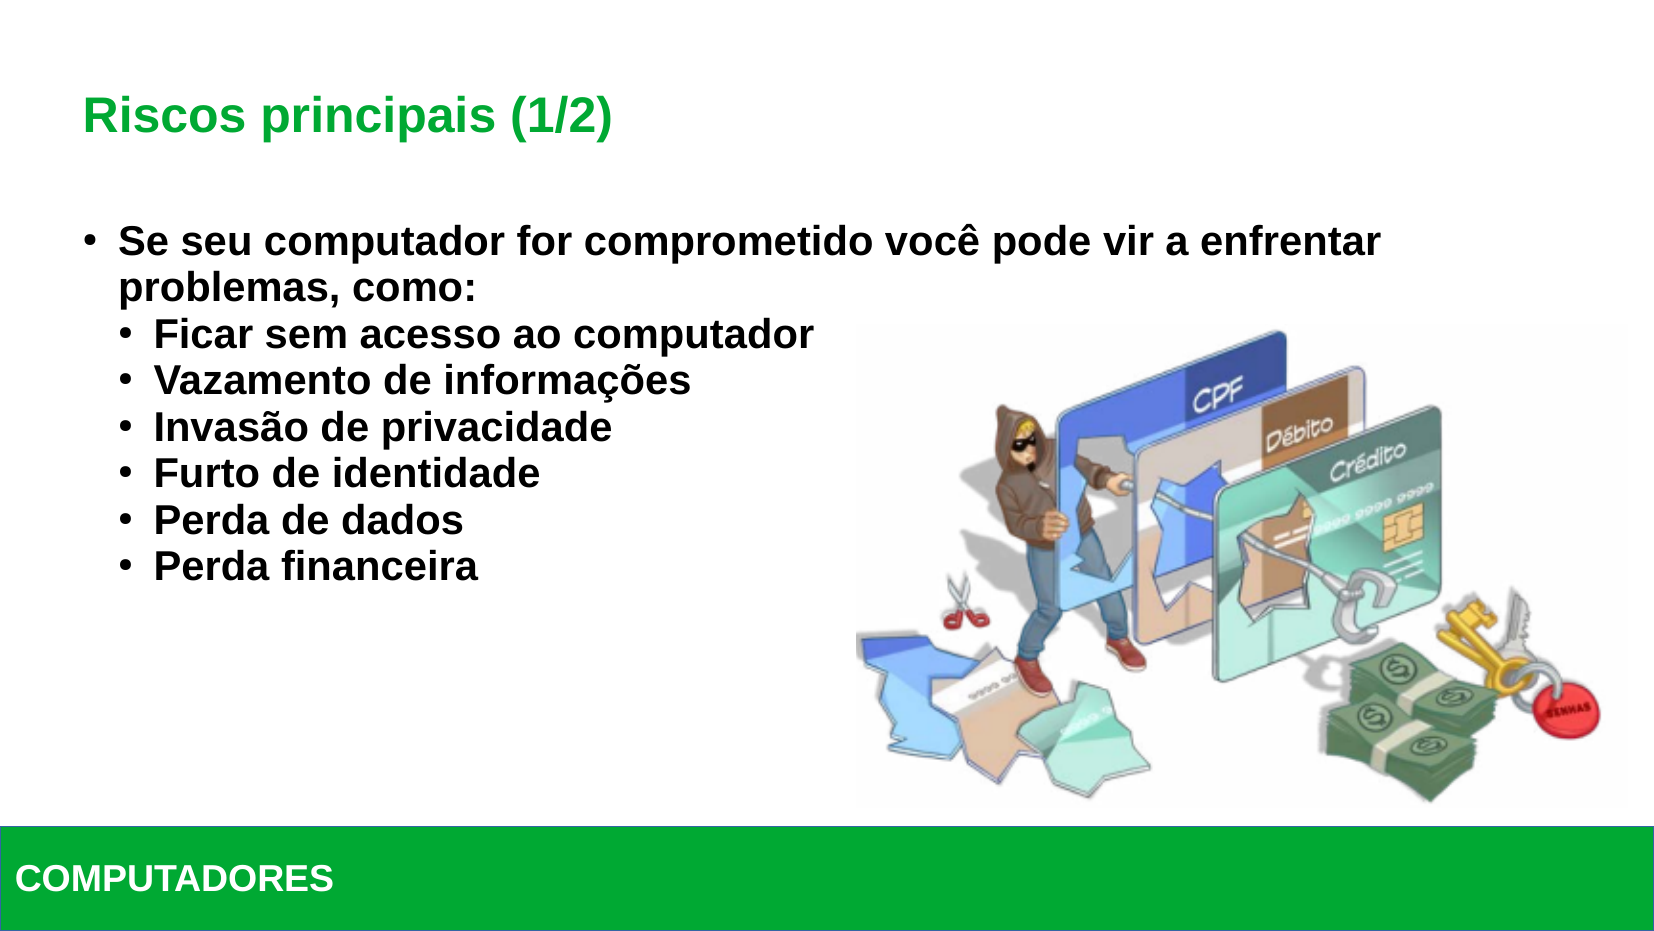

# Riscos principais (1/2)
Se seu computador for comprometido você pode vir a enfrentar problemas, como:
Ficar sem acesso ao computador
Vazamento de informações
Invasão de privacidade
Furto de identidade
Perda de dados
Perda financeira
COMPUTADORES